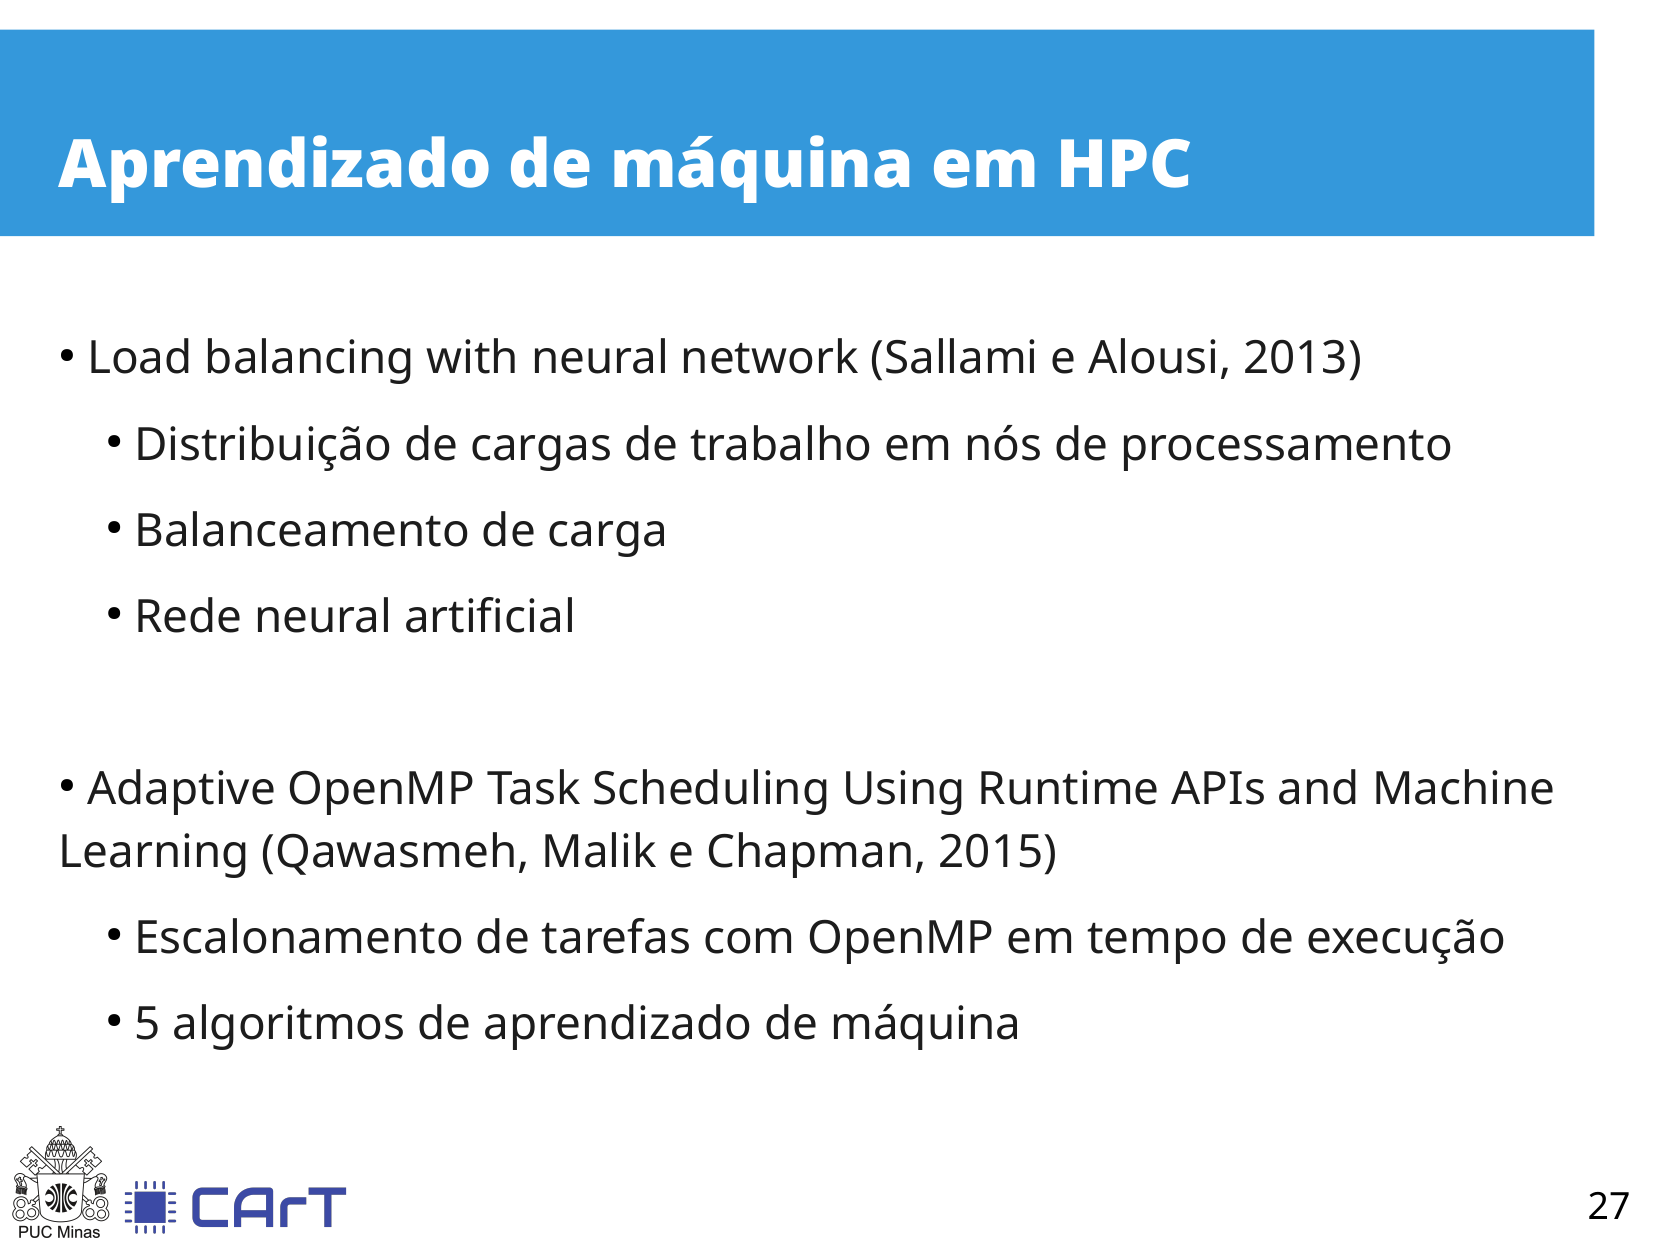

# Aprendizado de máquina em HPC
 Load balancing with neural network (Sallami e Alousi, 2013)
 Distribuição de cargas de trabalho em nós de processamento
 Balanceamento de carga
 Rede neural artificial
 Adaptive OpenMP Task Scheduling Using Runtime APIs and Machine Learning (Qawasmeh, Malik e Chapman, 2015)
 Escalonamento de tarefas com OpenMP em tempo de execução
 5 algoritmos de aprendizado de máquina
27